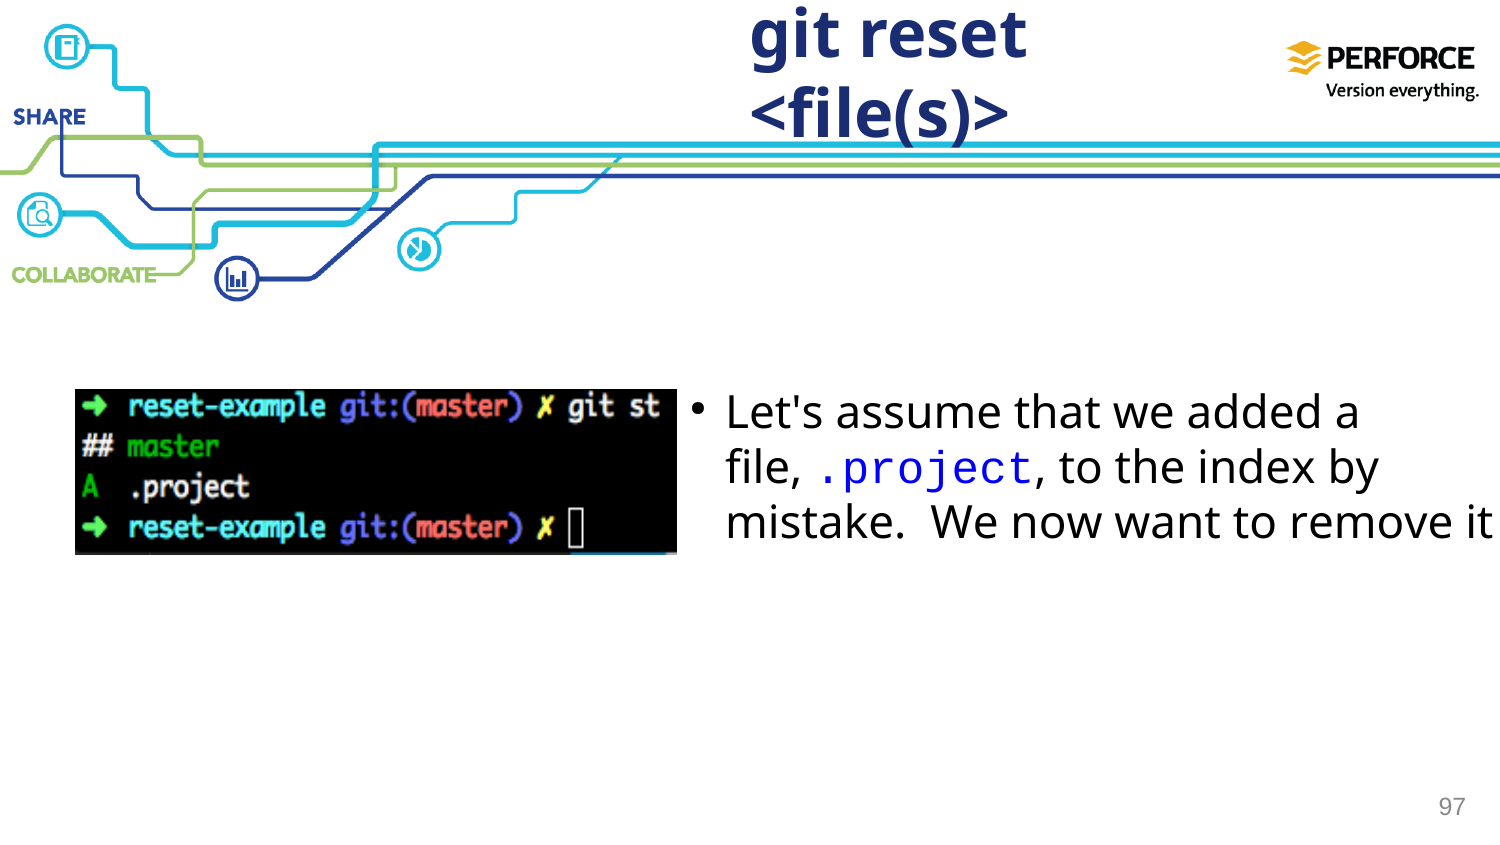

# git reset <file(s)>
Let's assume that we added a file, .project, to the index by mistake. We now want to remove it